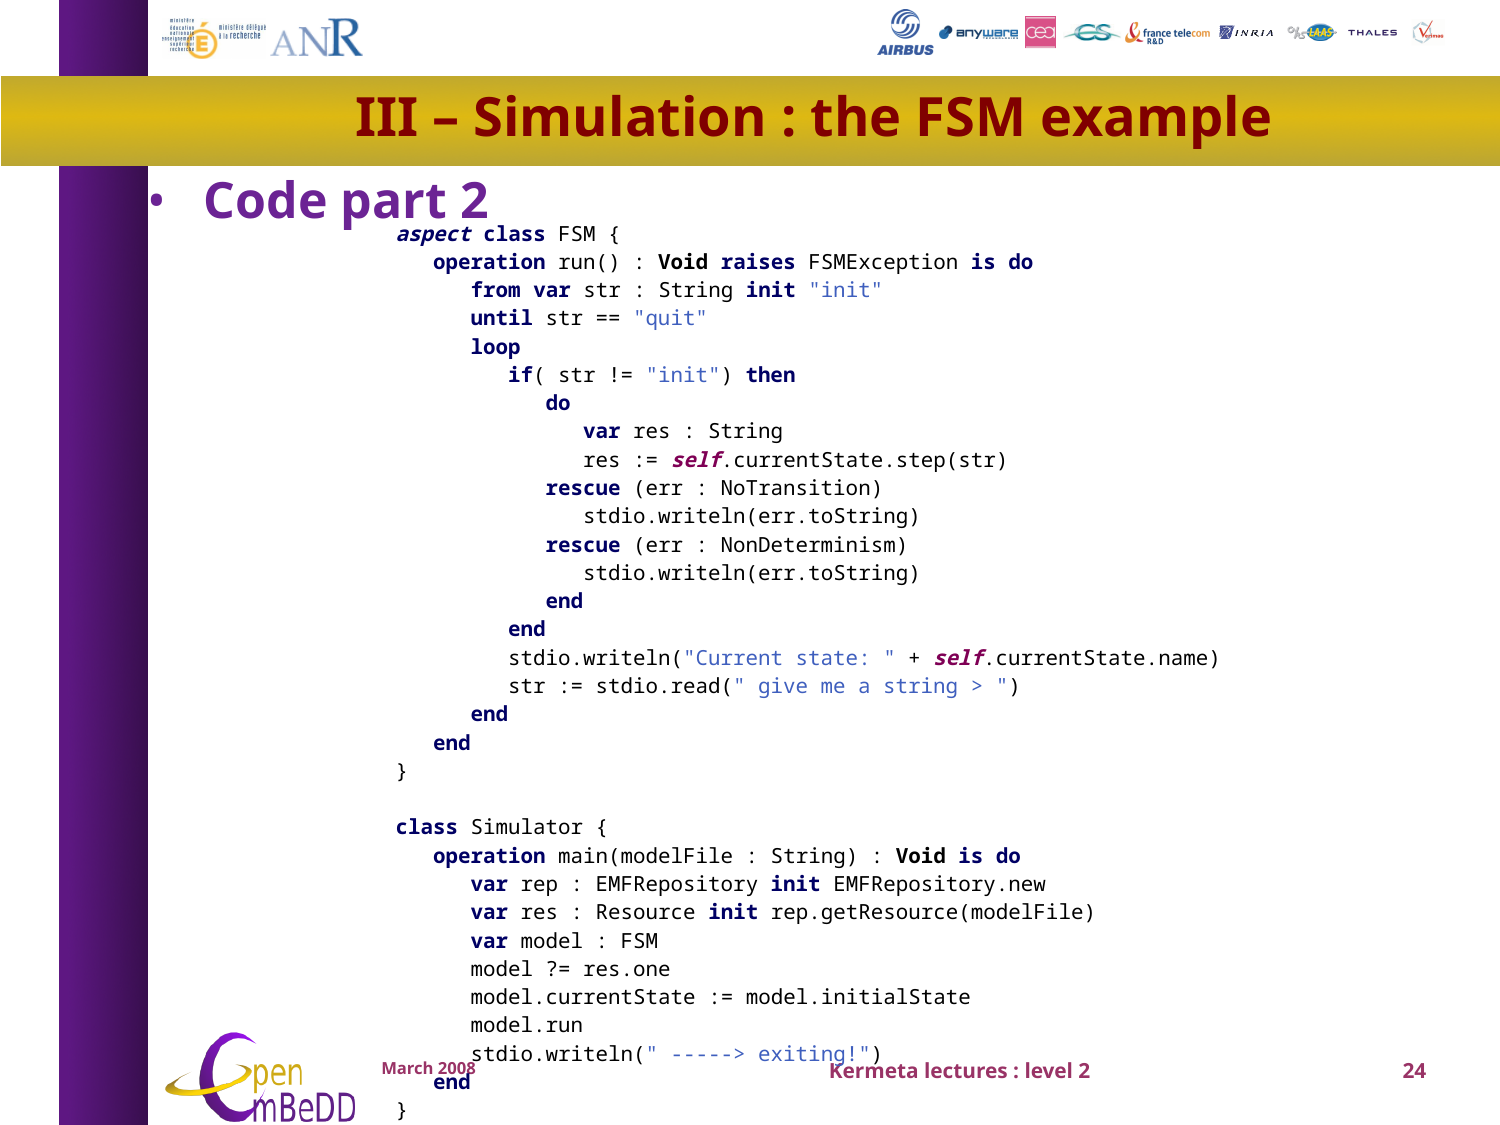

# III – Simulation : the FSM example
Code part 2
aspect class FSM {
 operation run() : Void raises FSMException is do
 from var str : String init "init"
 until str == "quit"
 loop
 if( str != "init") then
 do
 var res : String
 res := self.currentState.step(str)
 rescue (err : NoTransition)
 stdio.writeln(err.toString)
 rescue (err : NonDeterminism)
 stdio.writeln(err.toString)
 end
 end
 stdio.writeln("Current state: " + self.currentState.name)
 str := stdio.read(" give me a string > ")
 end
 end
}
class Simulator {
 operation main(modelFile : String) : Void is do
 var rep : EMFRepository init EMFRepository.new
 var res : Resource init rep.getResource(modelFile)
 var model : FSM
 model ?= res.one
 model.currentState := model.initialState
 model.run
 stdio.writeln(" -----> exiting!")
 end
}
Kermeta lectures : level 2
March 2008